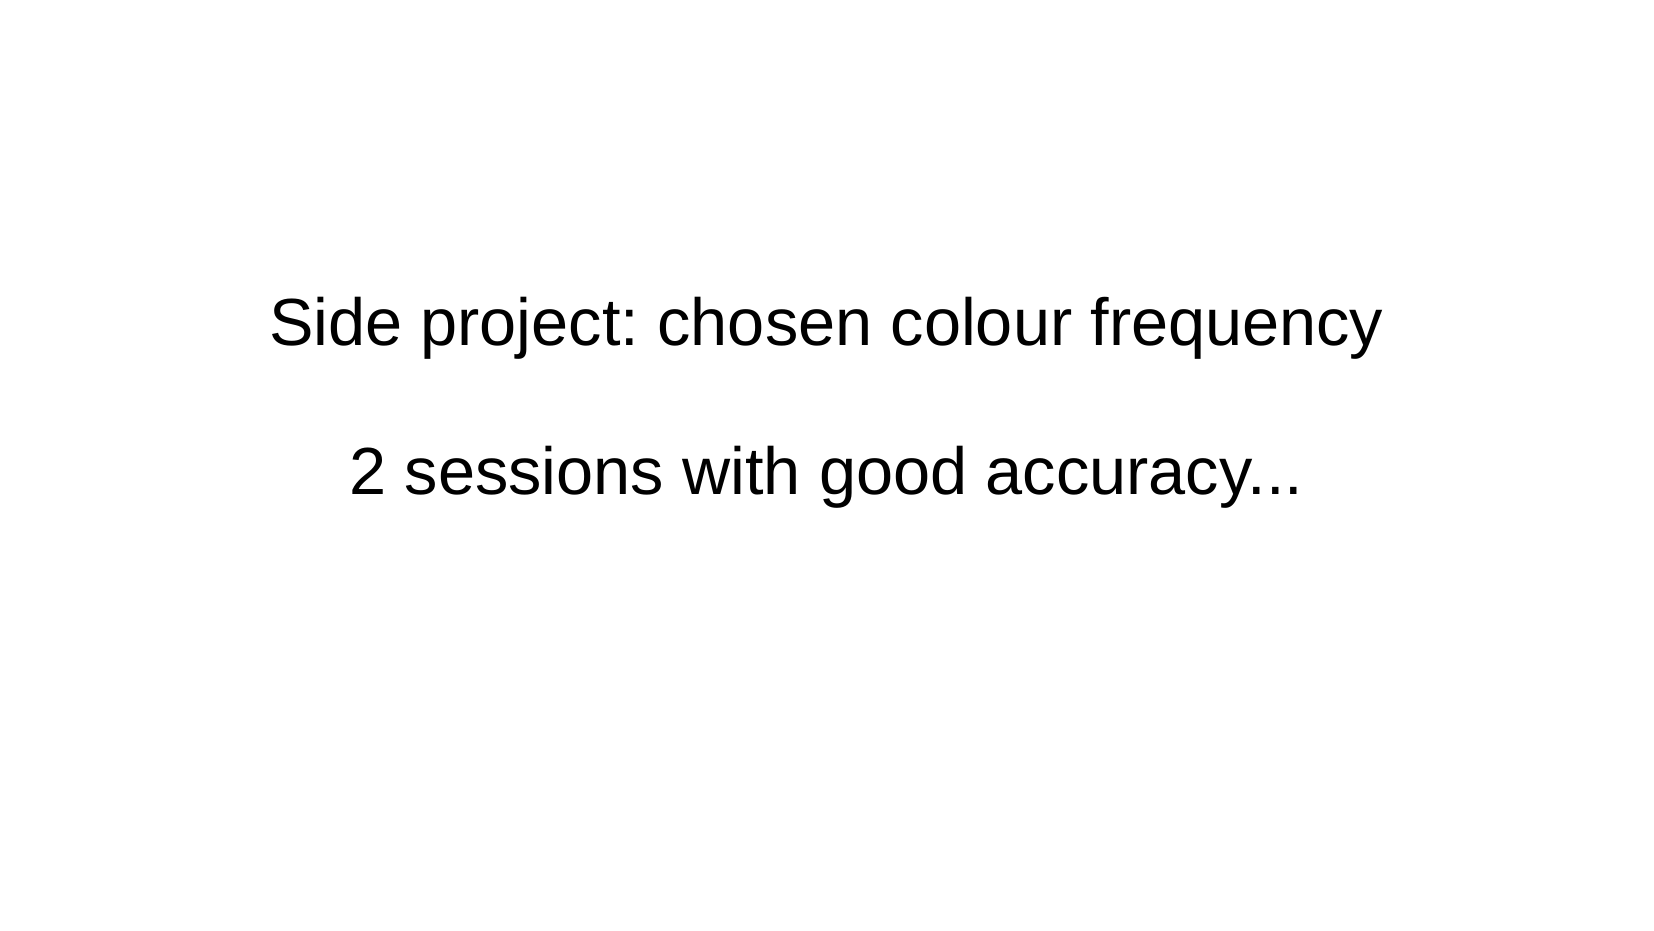

# Side project: chosen colour frequency
2 sessions with good accuracy...